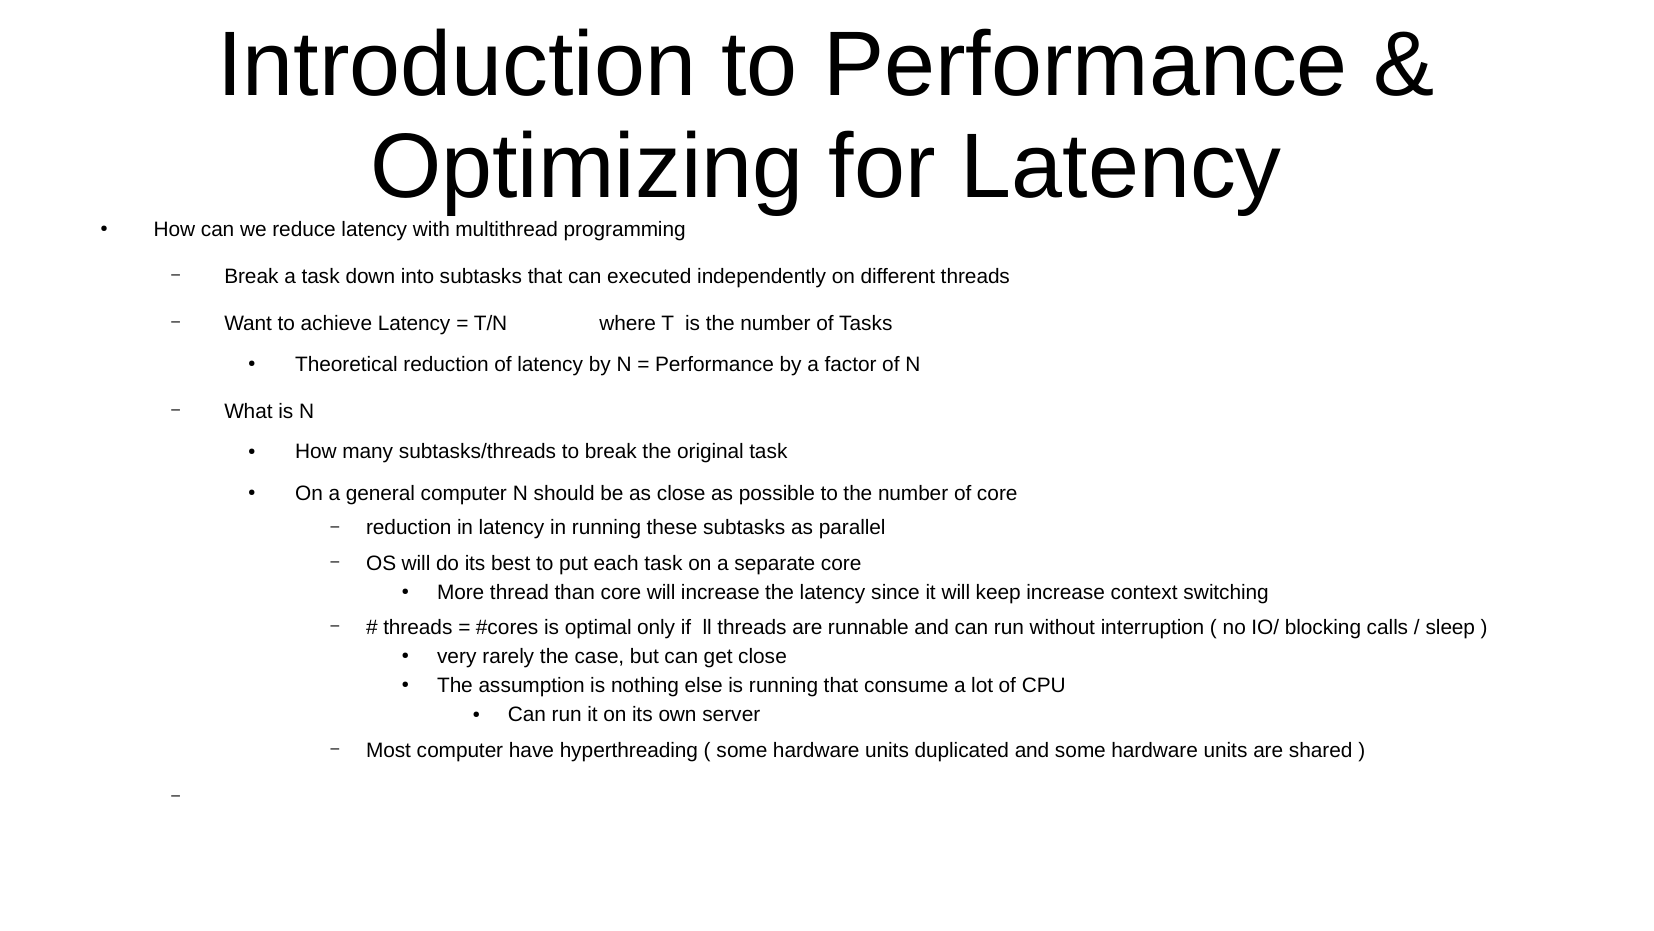

# Introduction to Performance & Optimizing for Latency
How can we reduce latency with multithread programming
Break a task down into subtasks that can executed independently on different threads
Want to achieve Latency = T/N 		where T is the number of Tasks
Theoretical reduction of latency by N = Performance by a factor of N
What is N
How many subtasks/threads to break the original task
On a general computer N should be as close as possible to the number of core
reduction in latency in running these subtasks as parallel
OS will do its best to put each task on a separate core
More thread than core will increase the latency since it will keep increase context switching
# threads = #cores is optimal only if ll threads are runnable and can run without interruption ( no IO/ blocking calls / sleep )
very rarely the case, but can get close
The assumption is nothing else is running that consume a lot of CPU
Can run it on its own server
Most computer have hyperthreading ( some hardware units duplicated and some hardware units are shared )